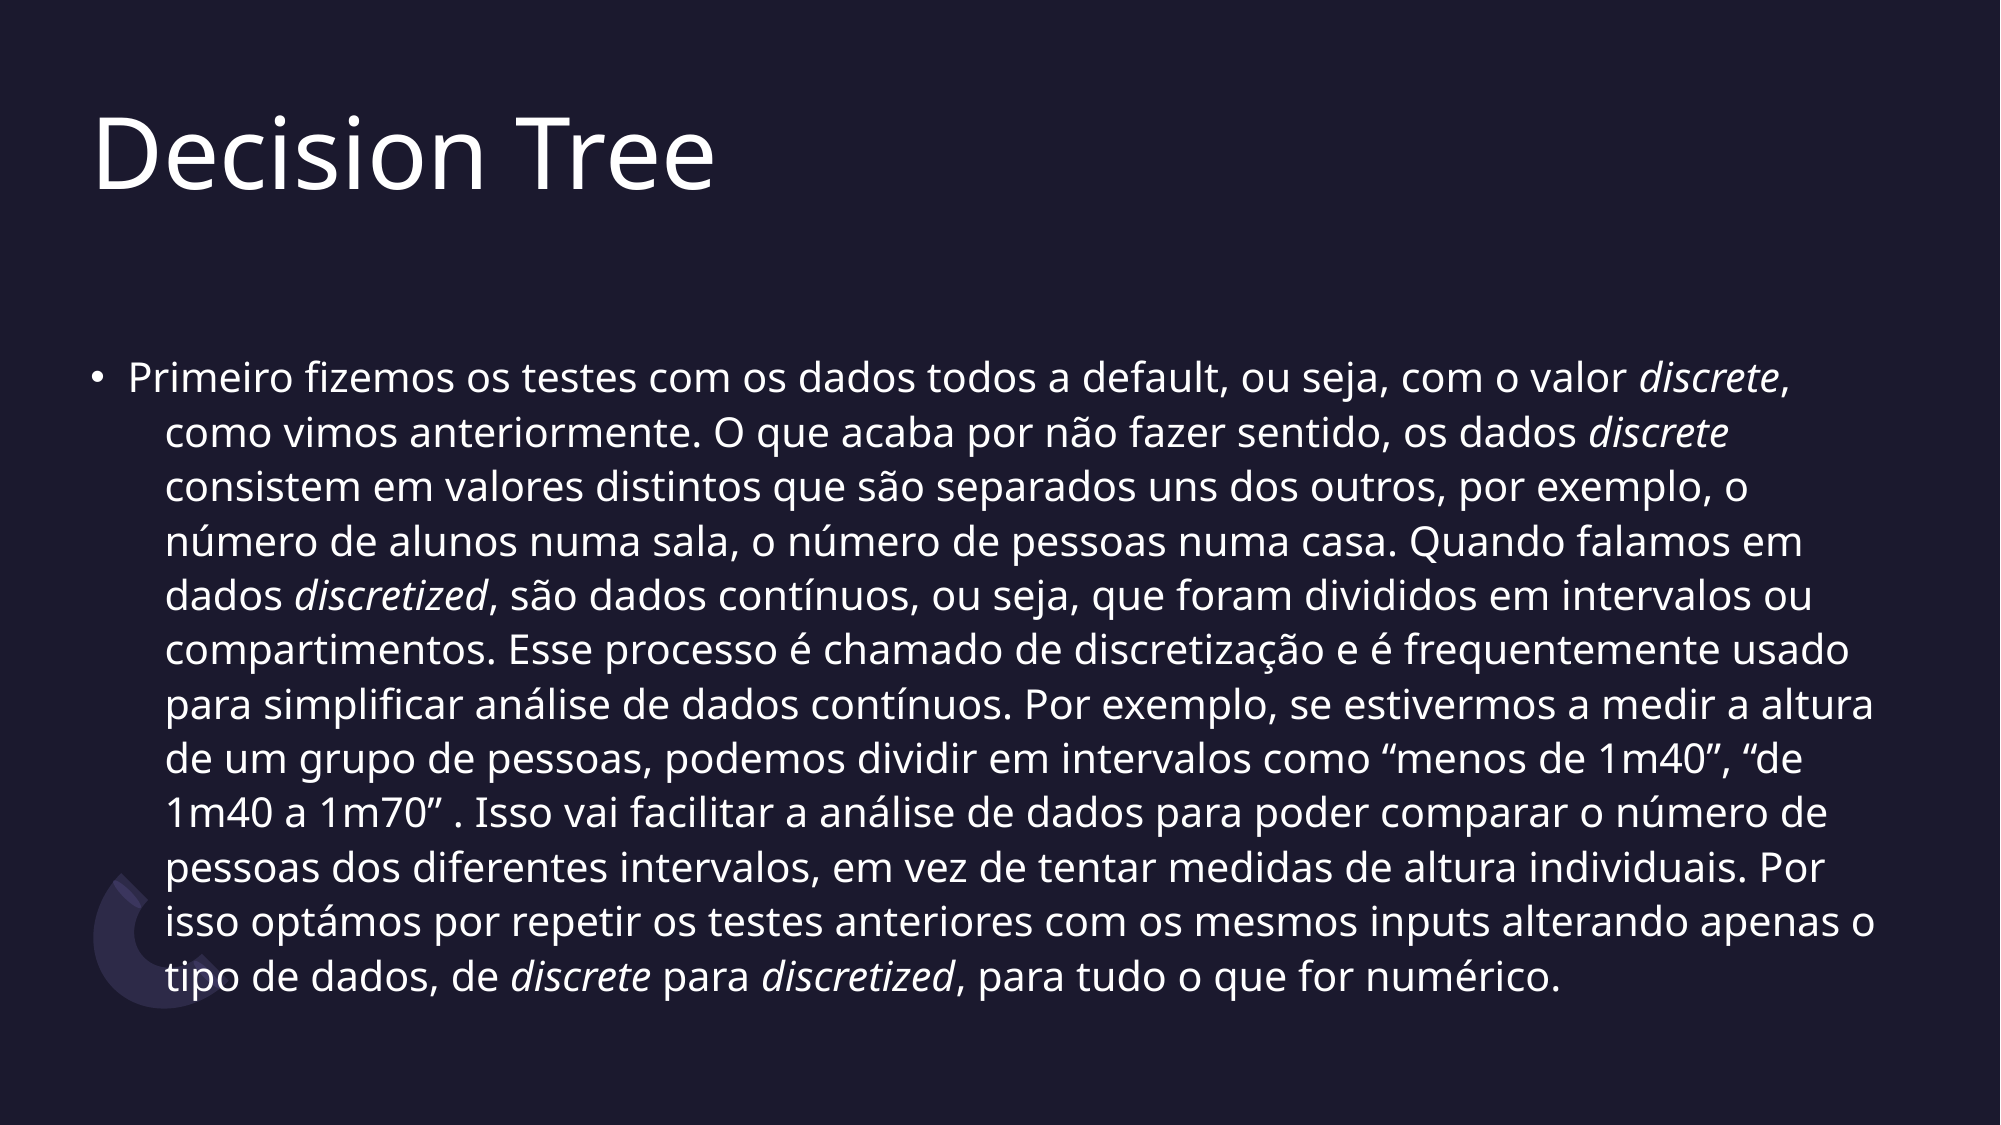

# Decision Tree
Primeiro fizemos os testes com os dados todos a default, ou seja, com o valor discrete, como vimos anteriormente. O que acaba por não fazer sentido, os dados discrete consistem em valores distintos que são separados uns dos outros, por exemplo, o número de alunos numa sala, o número de pessoas numa casa. Quando falamos em dados discretized, são dados contínuos, ou seja, que foram divididos em intervalos ou compartimentos. Esse processo é chamado de discretização e é frequentemente usado para simplificar análise de dados contínuos. Por exemplo, se estivermos a medir a altura de um grupo de pessoas, podemos dividir em intervalos como “menos de 1m40”, “de 1m40 a 1m70” . Isso vai facilitar a análise de dados para poder comparar o número de pessoas dos diferentes intervalos, em vez de tentar medidas de altura individuais. Por isso optámos por repetir os testes anteriores com os mesmos inputs alterando apenas o tipo de dados, de discrete para discretized, para tudo o que for numérico.